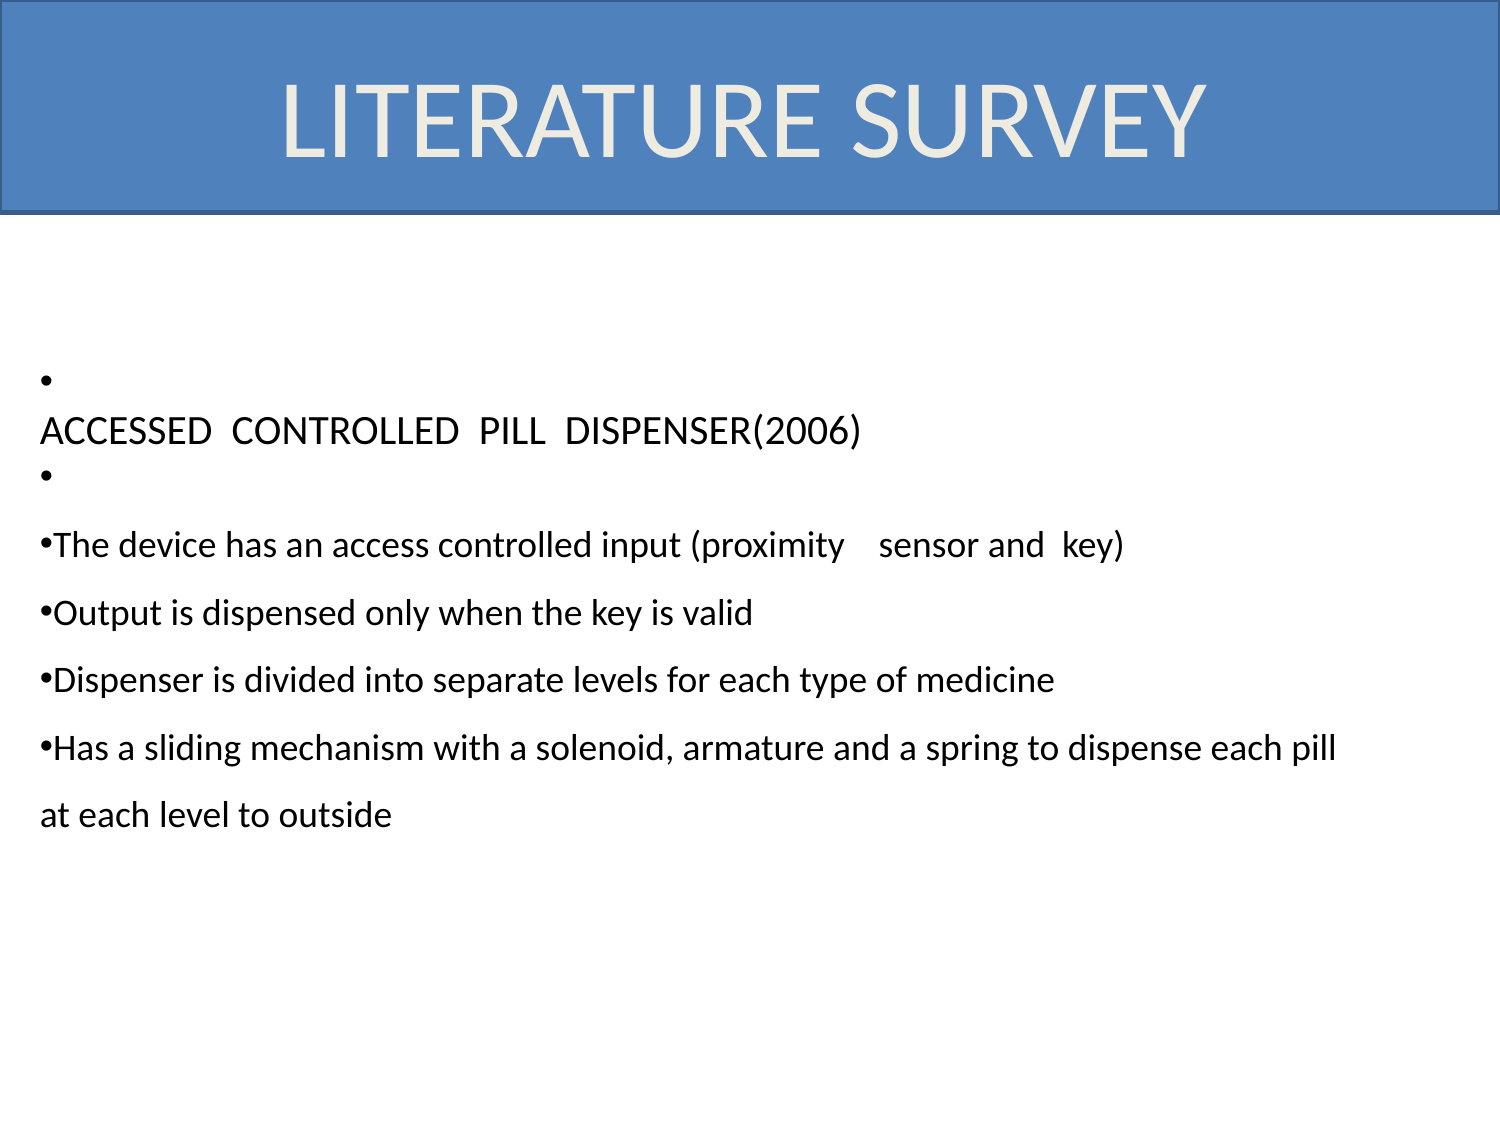

LITERATURE SURVEY
intro1
ACCESSED CONTROLLED PILL DISPENSER(2006)
The device has an access controlled input (proximity sensor and key)
Output is dispensed only when the key is valid
Dispenser is divided into separate levels for each type of medicine
Has a sliding mechanism with a solenoid, armature and a spring to dispense each pill at each level to outside